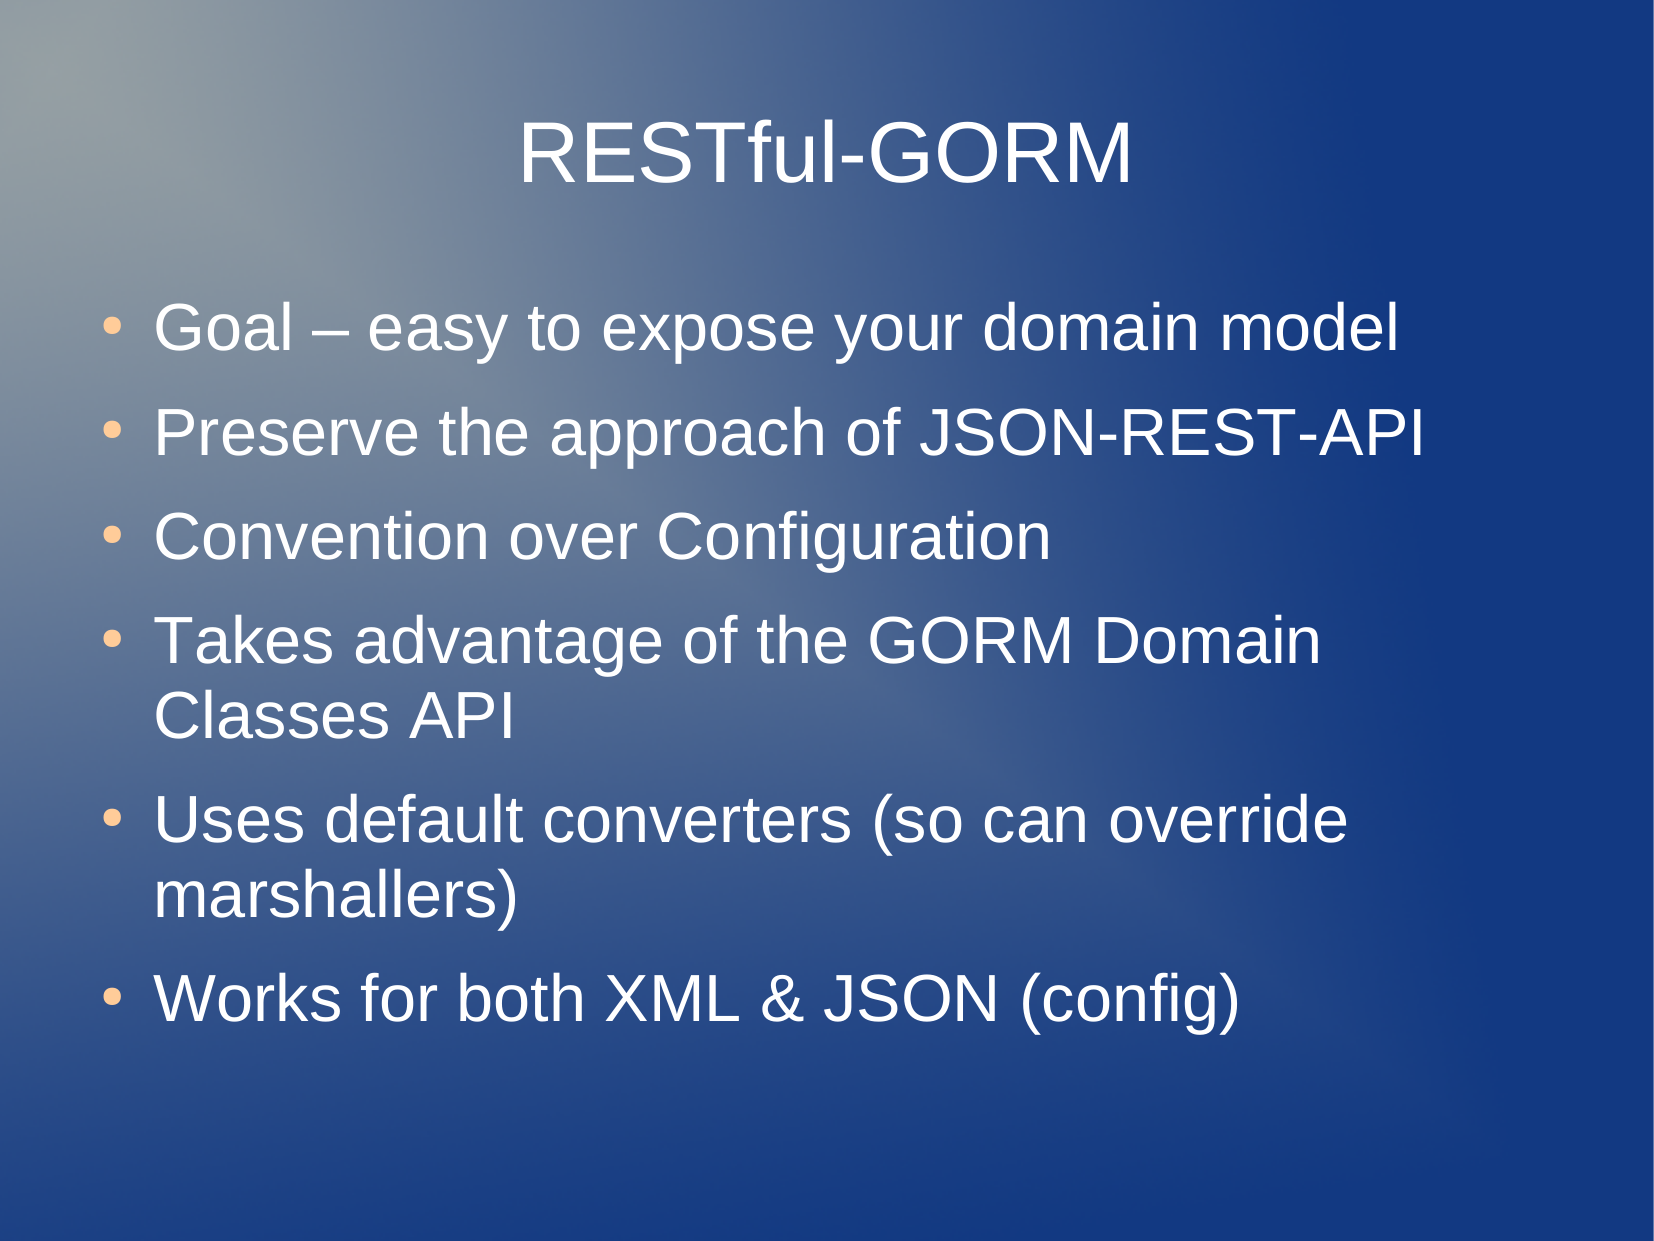

# RESTful-GORM
Goal – easy to expose your domain model
Preserve the approach of JSON-REST-API
Convention over Configuration
Takes advantage of the GORM Domain Classes API
Uses default converters (so can override marshallers)
Works for both XML & JSON (config)